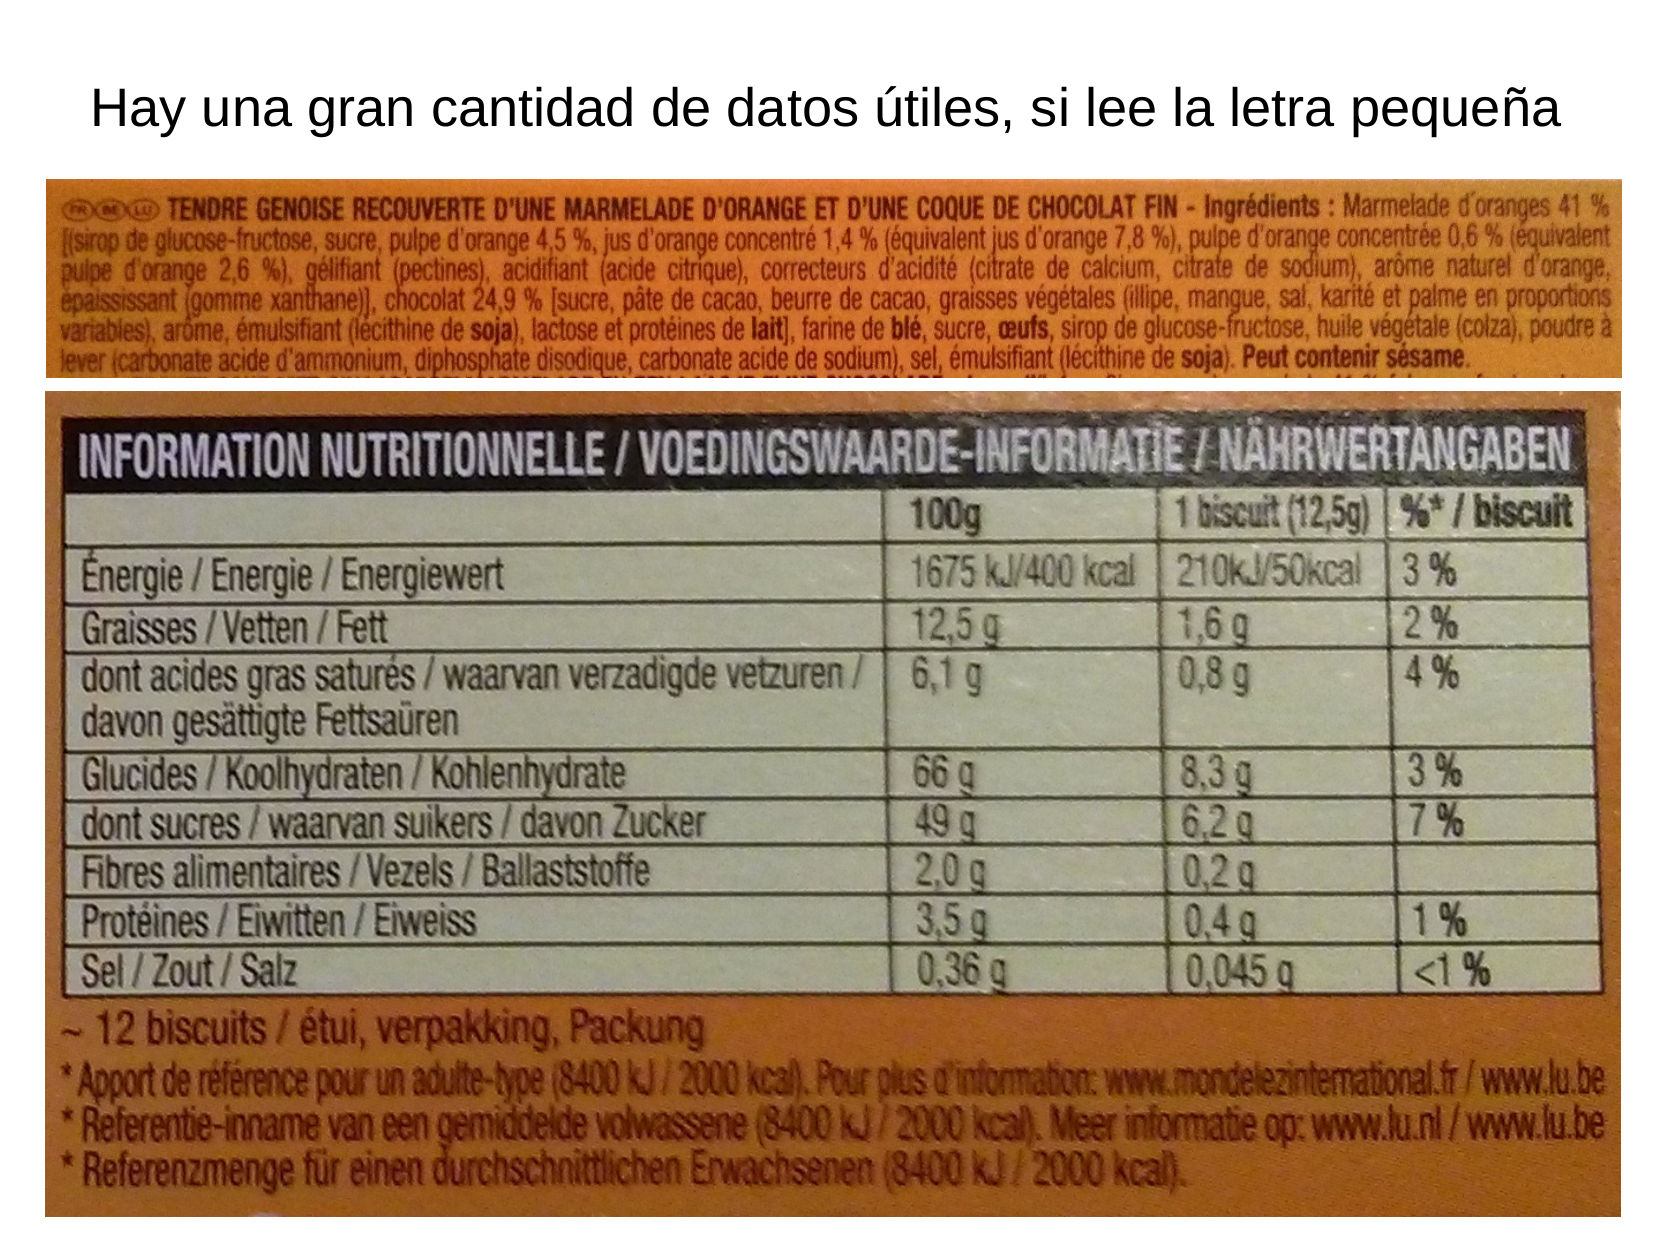

# Hay una gran cantidad de datos útiles, si lee la letra pequeña